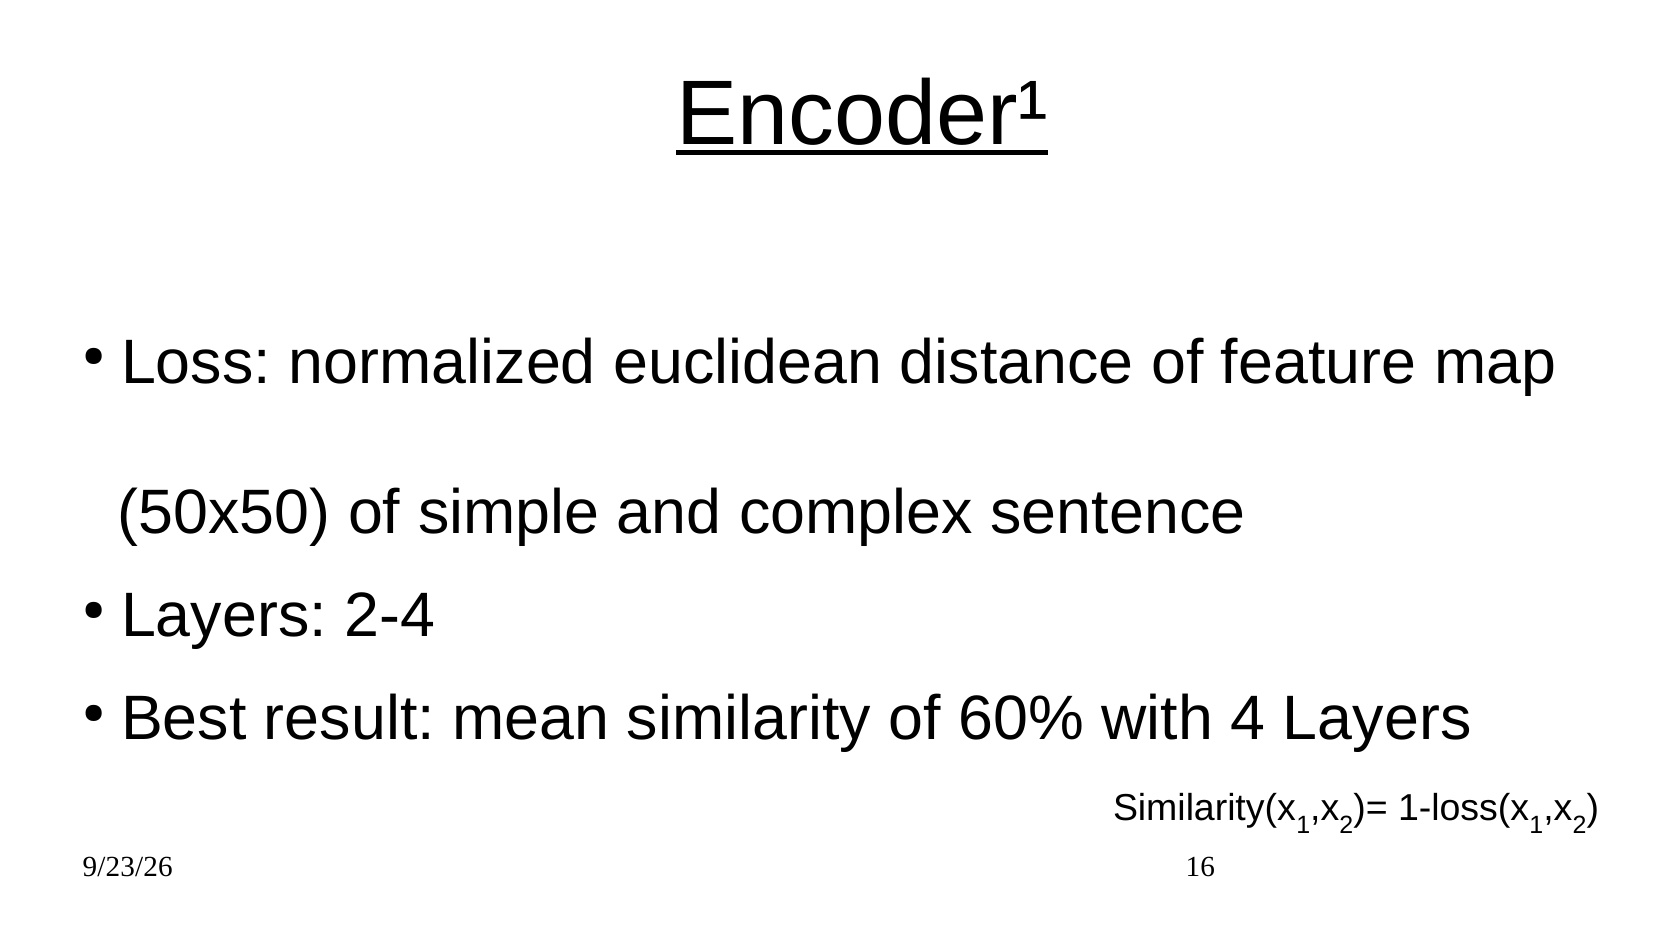

Encoder¹
# Loss: normalized euclidean distance of feature map (50x50) of simple and complex sentence
 Layers: 2-4
 Best result: mean similarity of 60% with 4 Layers
Similarity(x1,x2)= 1-loss(x1,x2)
14